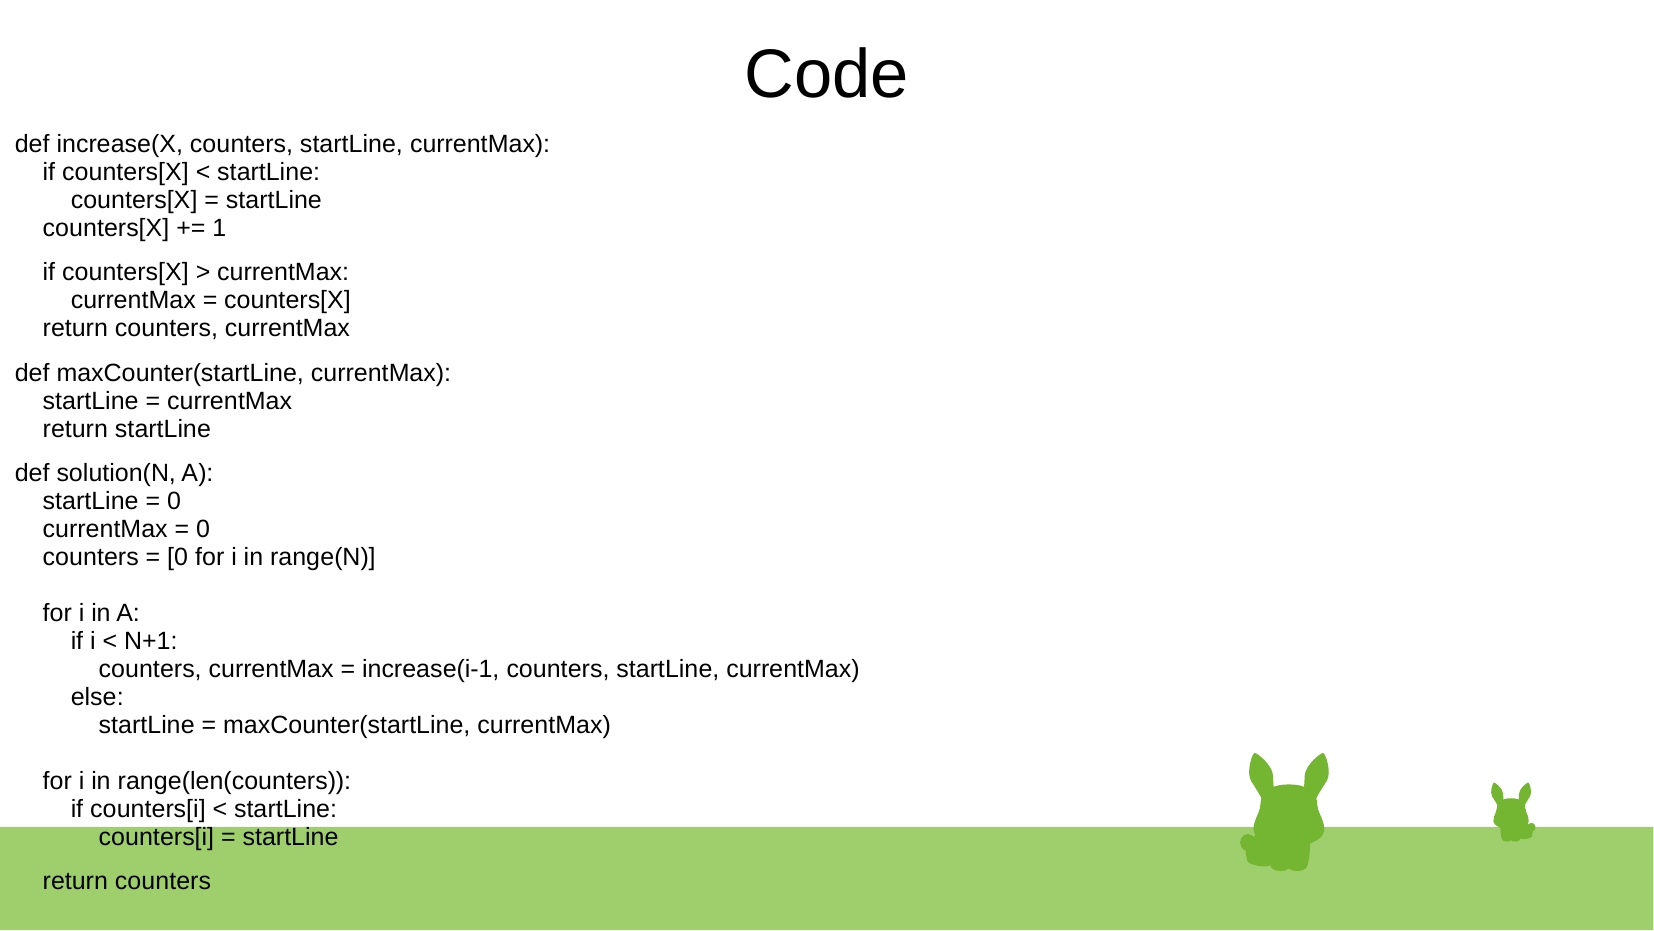

# Code
def increase(X, counters, startLine, currentMax):
 if counters[X] < startLine:
 counters[X] = startLine
 counters[X] += 1
 if counters[X] > currentMax:
 currentMax = counters[X]
 return counters, currentMax
def maxCounter(startLine, currentMax):
 startLine = currentMax
 return startLine
def solution(N, A):
 startLine = 0
 currentMax = 0
 counters = [0 for i in range(N)]
 for i in A:
 if i < N+1:
 counters, currentMax = increase(i-1, counters, startLine, currentMax)
 else:
 startLine = maxCounter(startLine, currentMax)
 for i in range(len(counters)):
 if counters[i] < startLine:
 counters[i] = startLine
 return counters